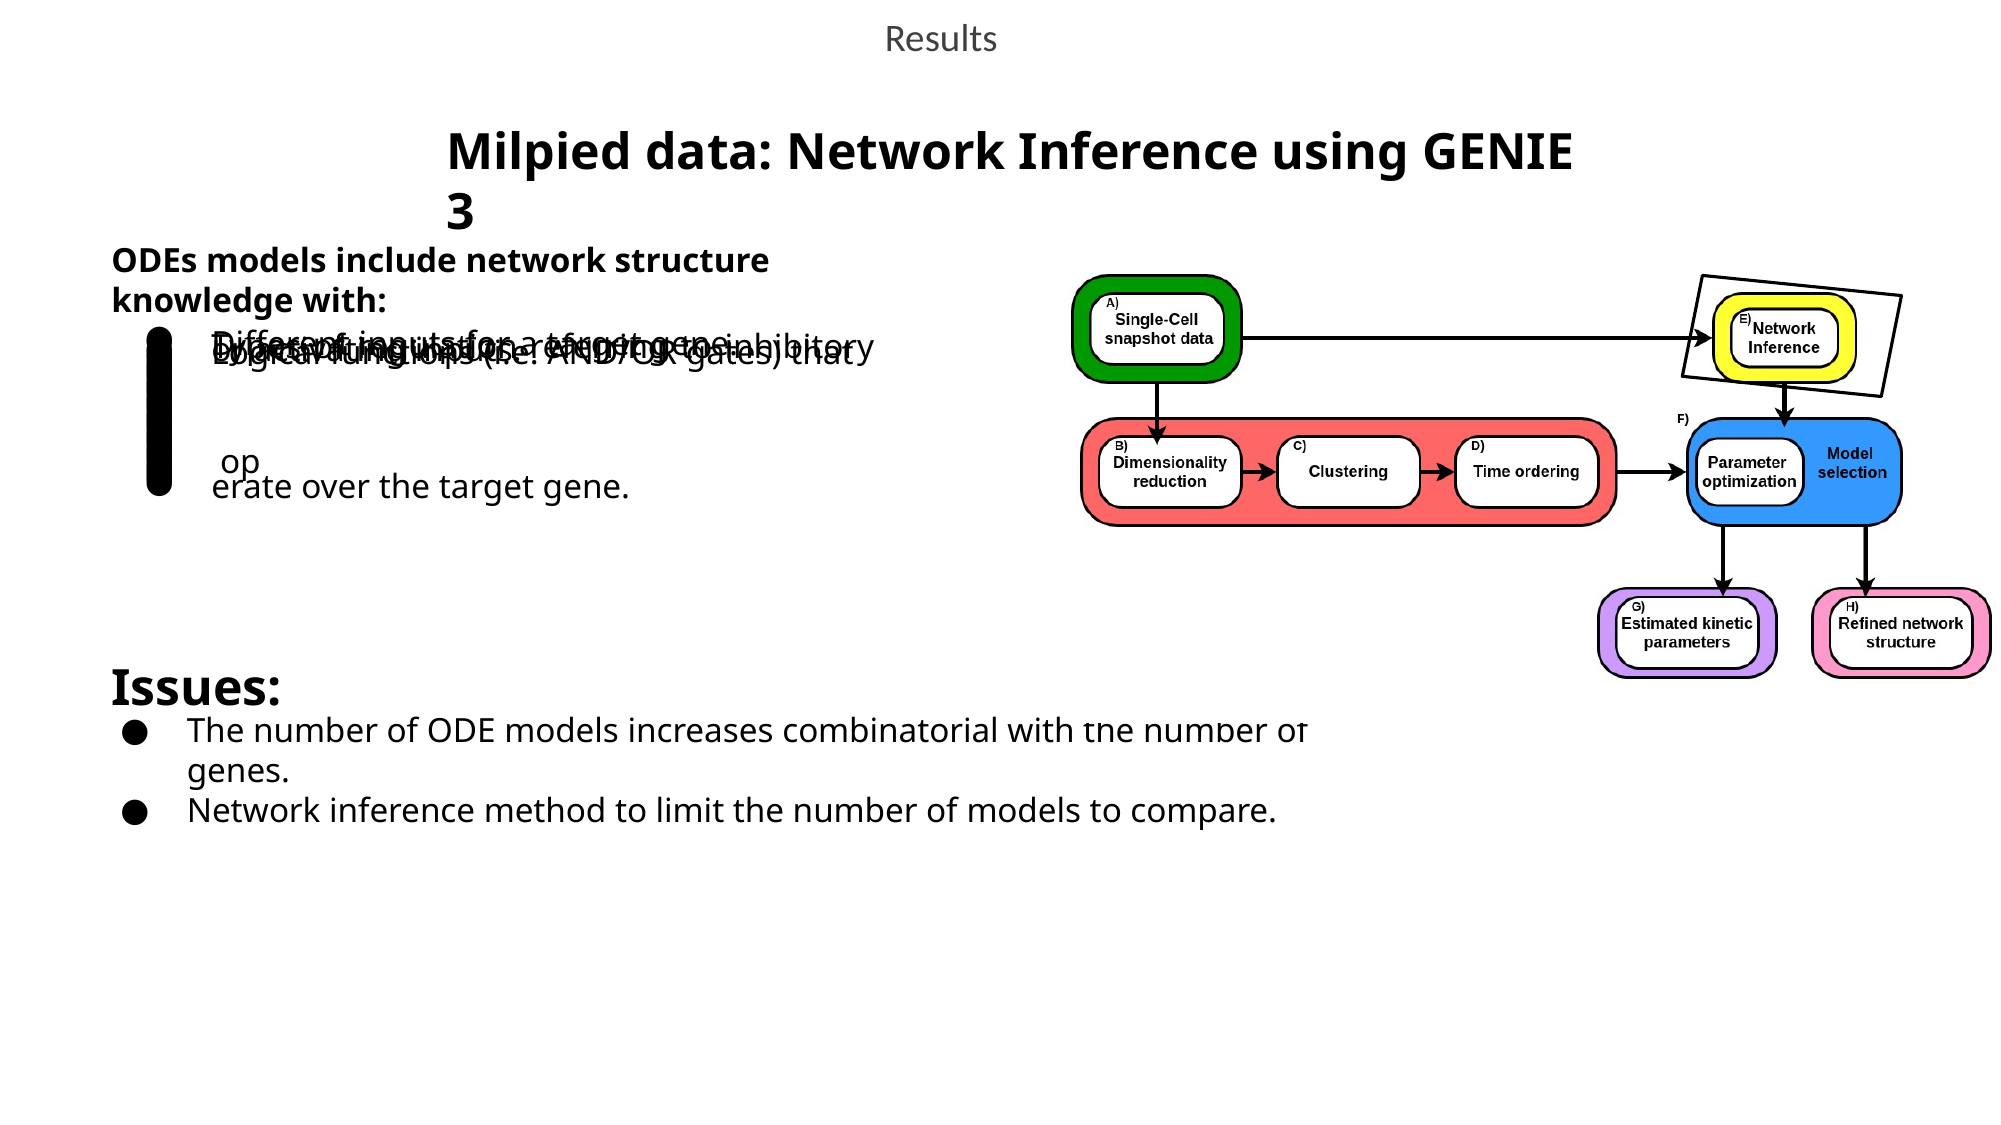

Results
Milpied data: Network Inference using GENIE 3
ODEs models include network structure knowledge with:
Different inputs for a target gene.
Types of regulation referring to inhibitory or activating inputs.
Logical functions (i.e. AND/OR gates) that
 op
erate over the target gene.
Issues:
The number of ODE models increases combinatorial with the number of genes.
Network inference method to limit the number of models to compare.